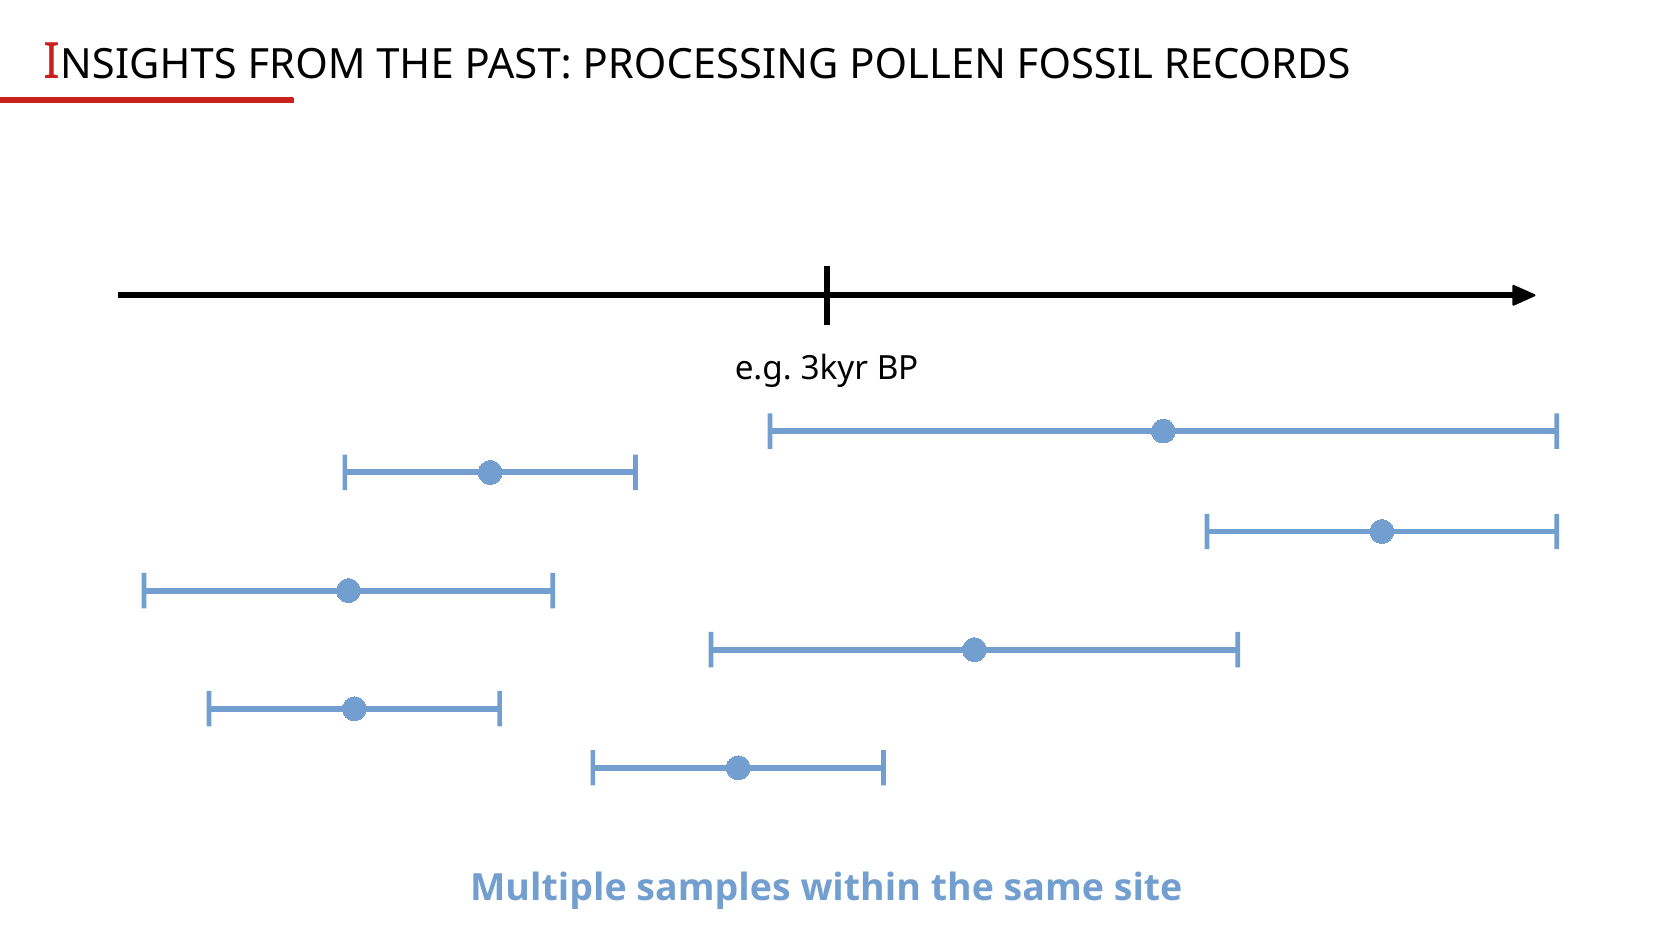

INSIGHTS FROM THE PAST: PROCESSING POLLEN FOSSIL RECORDS
e.g. 3kyr BP
Multiple samples within the same site